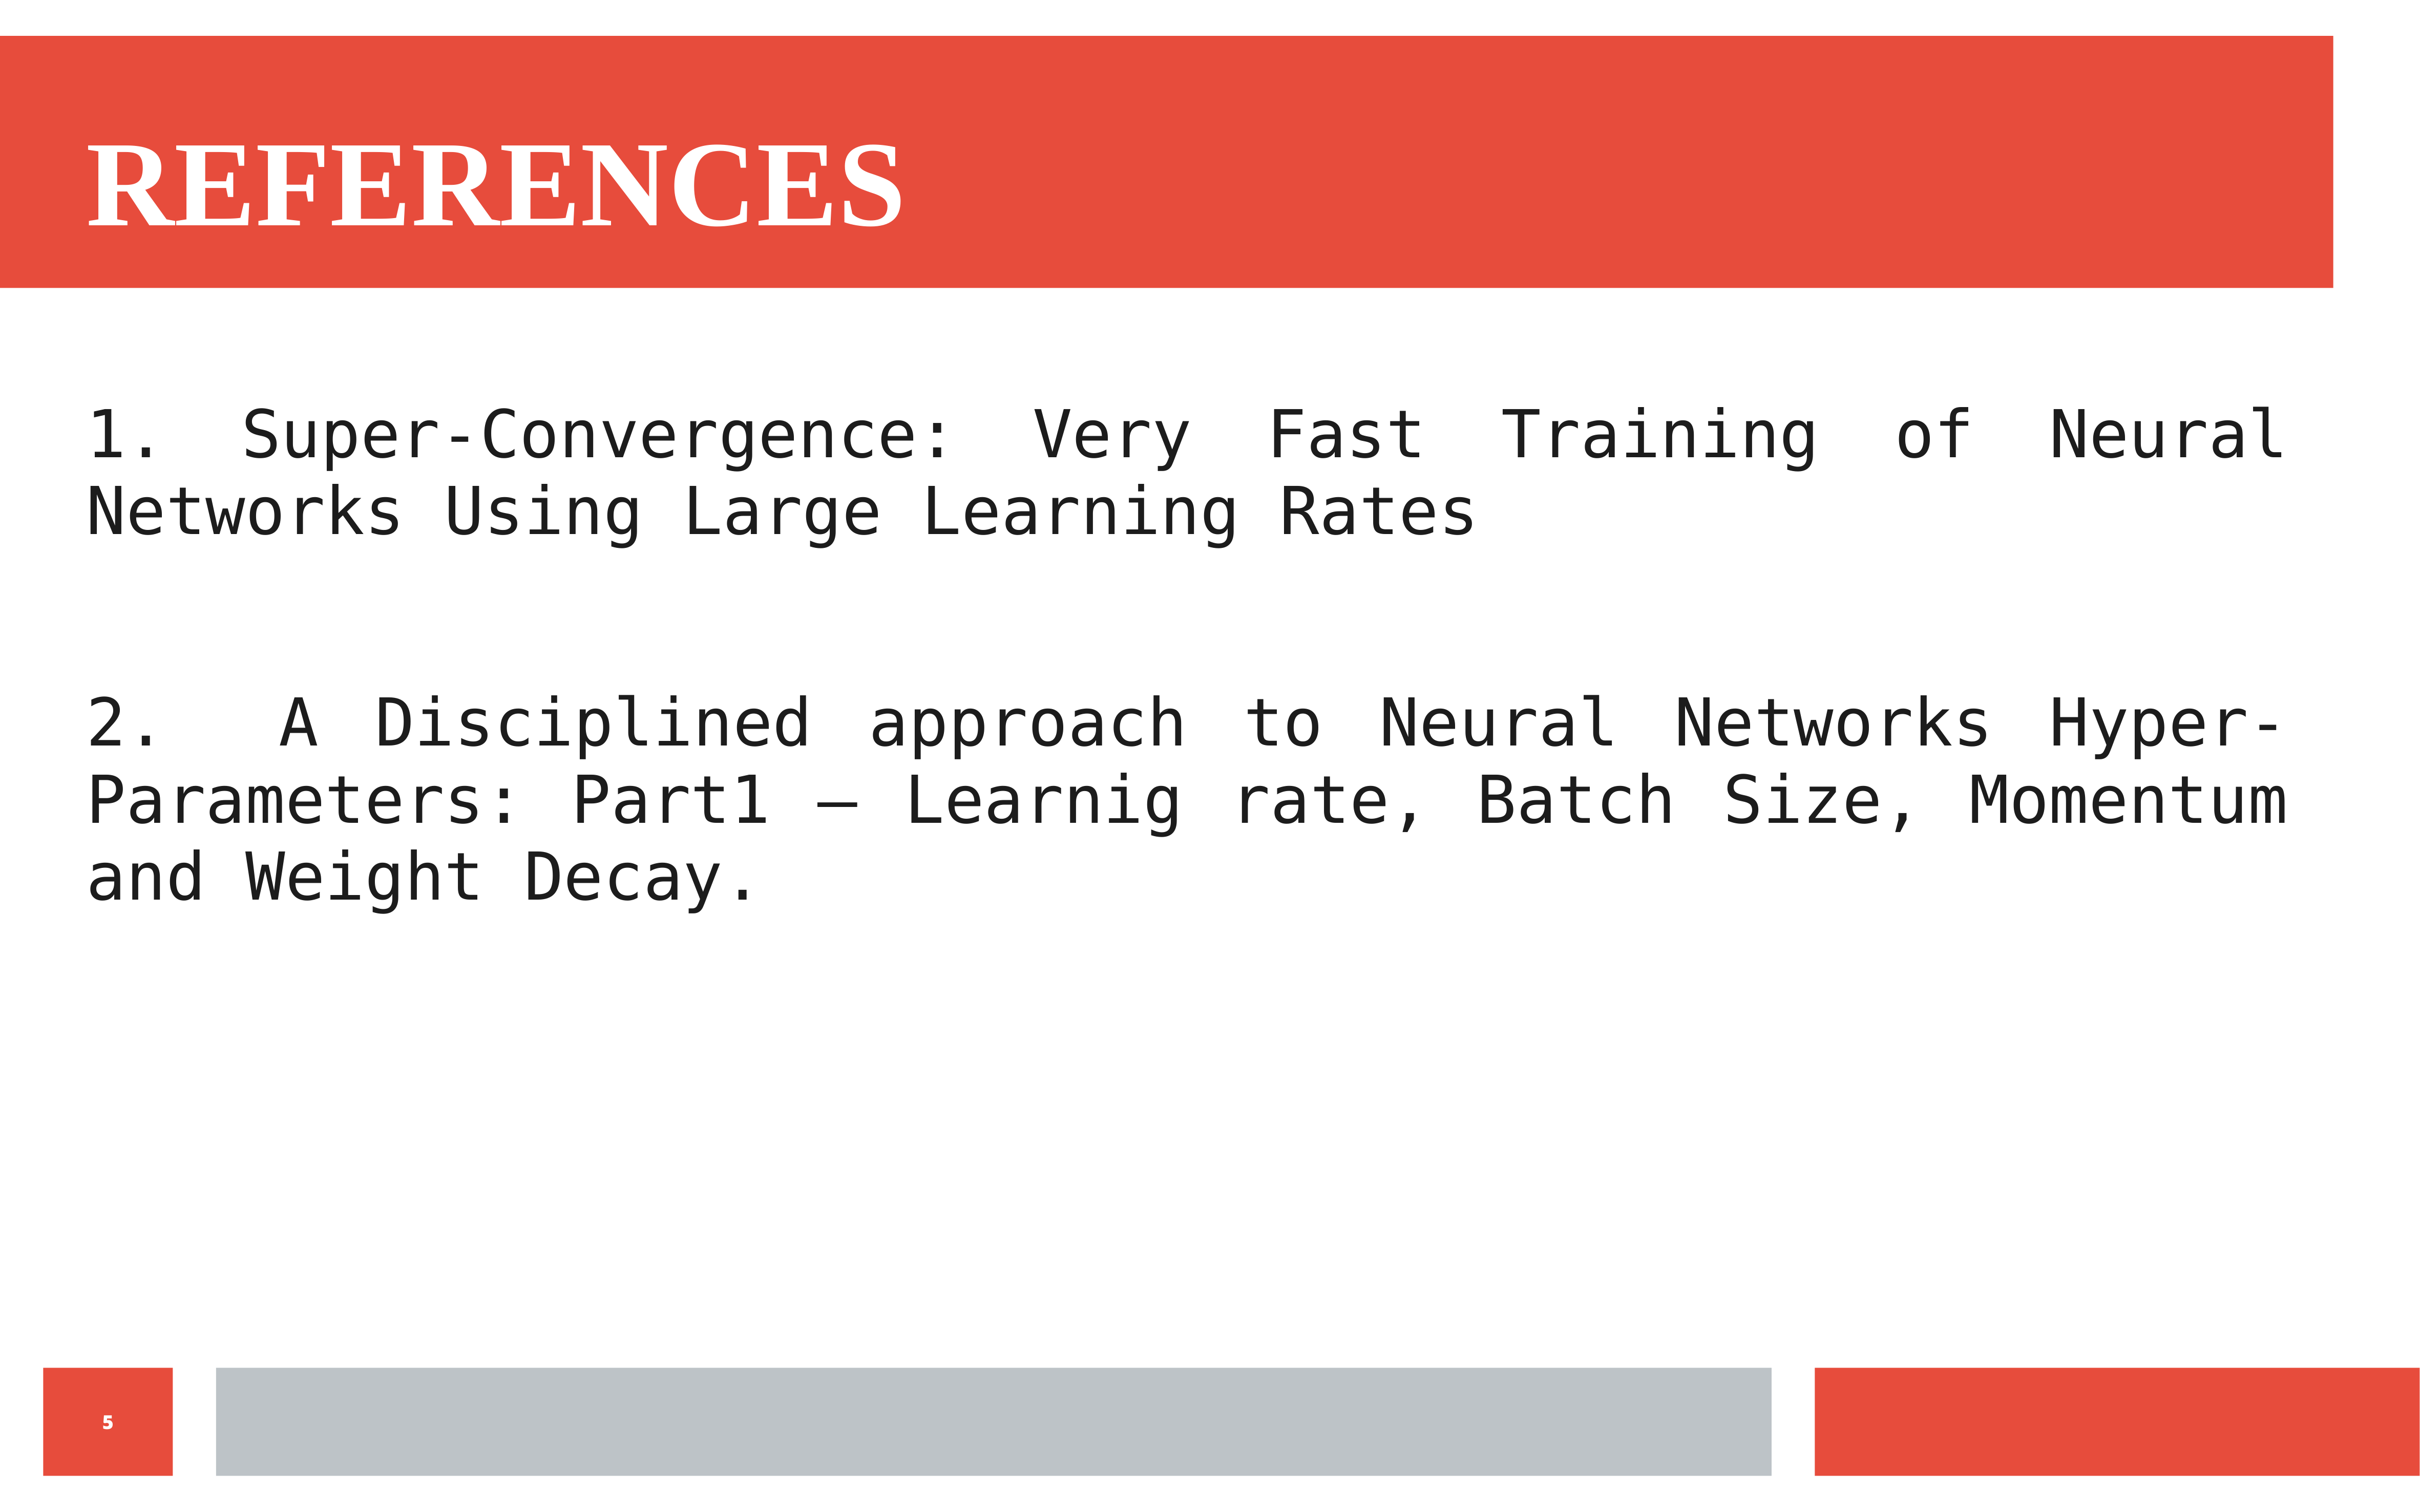

# REFERENCES
1. Super-Convergence: Very Fast Training of Neural Networks Using Large Learning Rates
2. A Disciplined approach to Neural Networks Hyper-Parameters: Part1 – Learnig rate, Batch Size, Momentum and Weight Decay.
5